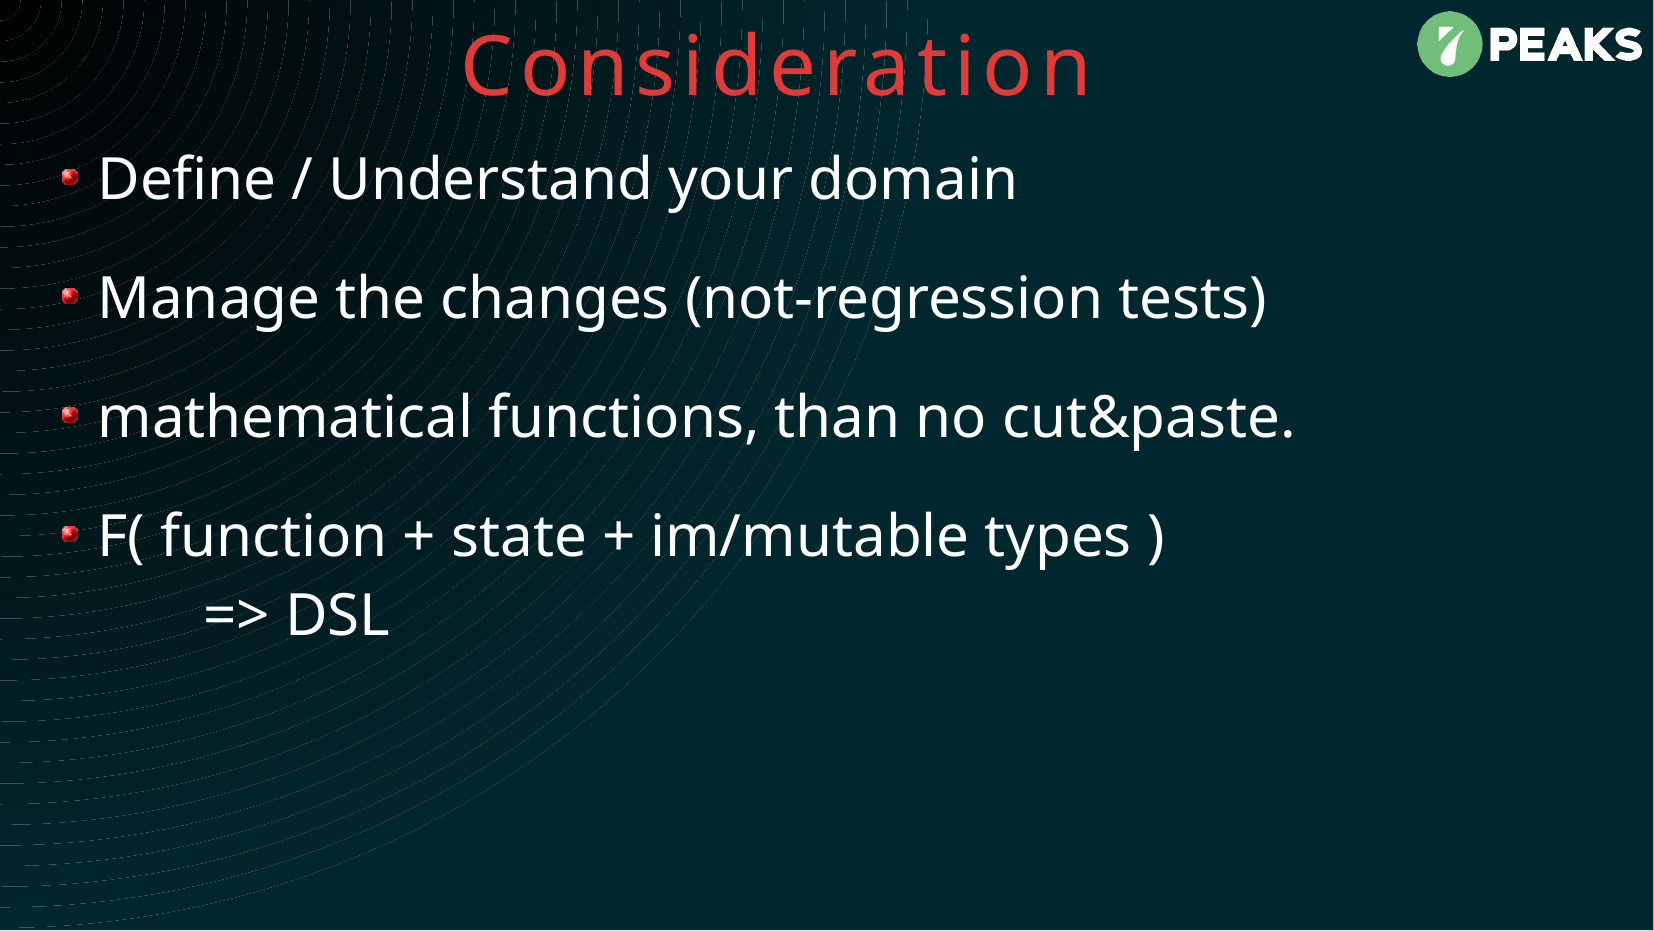

Consideration
Define / Understand your domain
Manage the changes (not-regression tests)
mathematical functions, than no cut&paste.
F( function + state + im/mutable types )
=> DSL